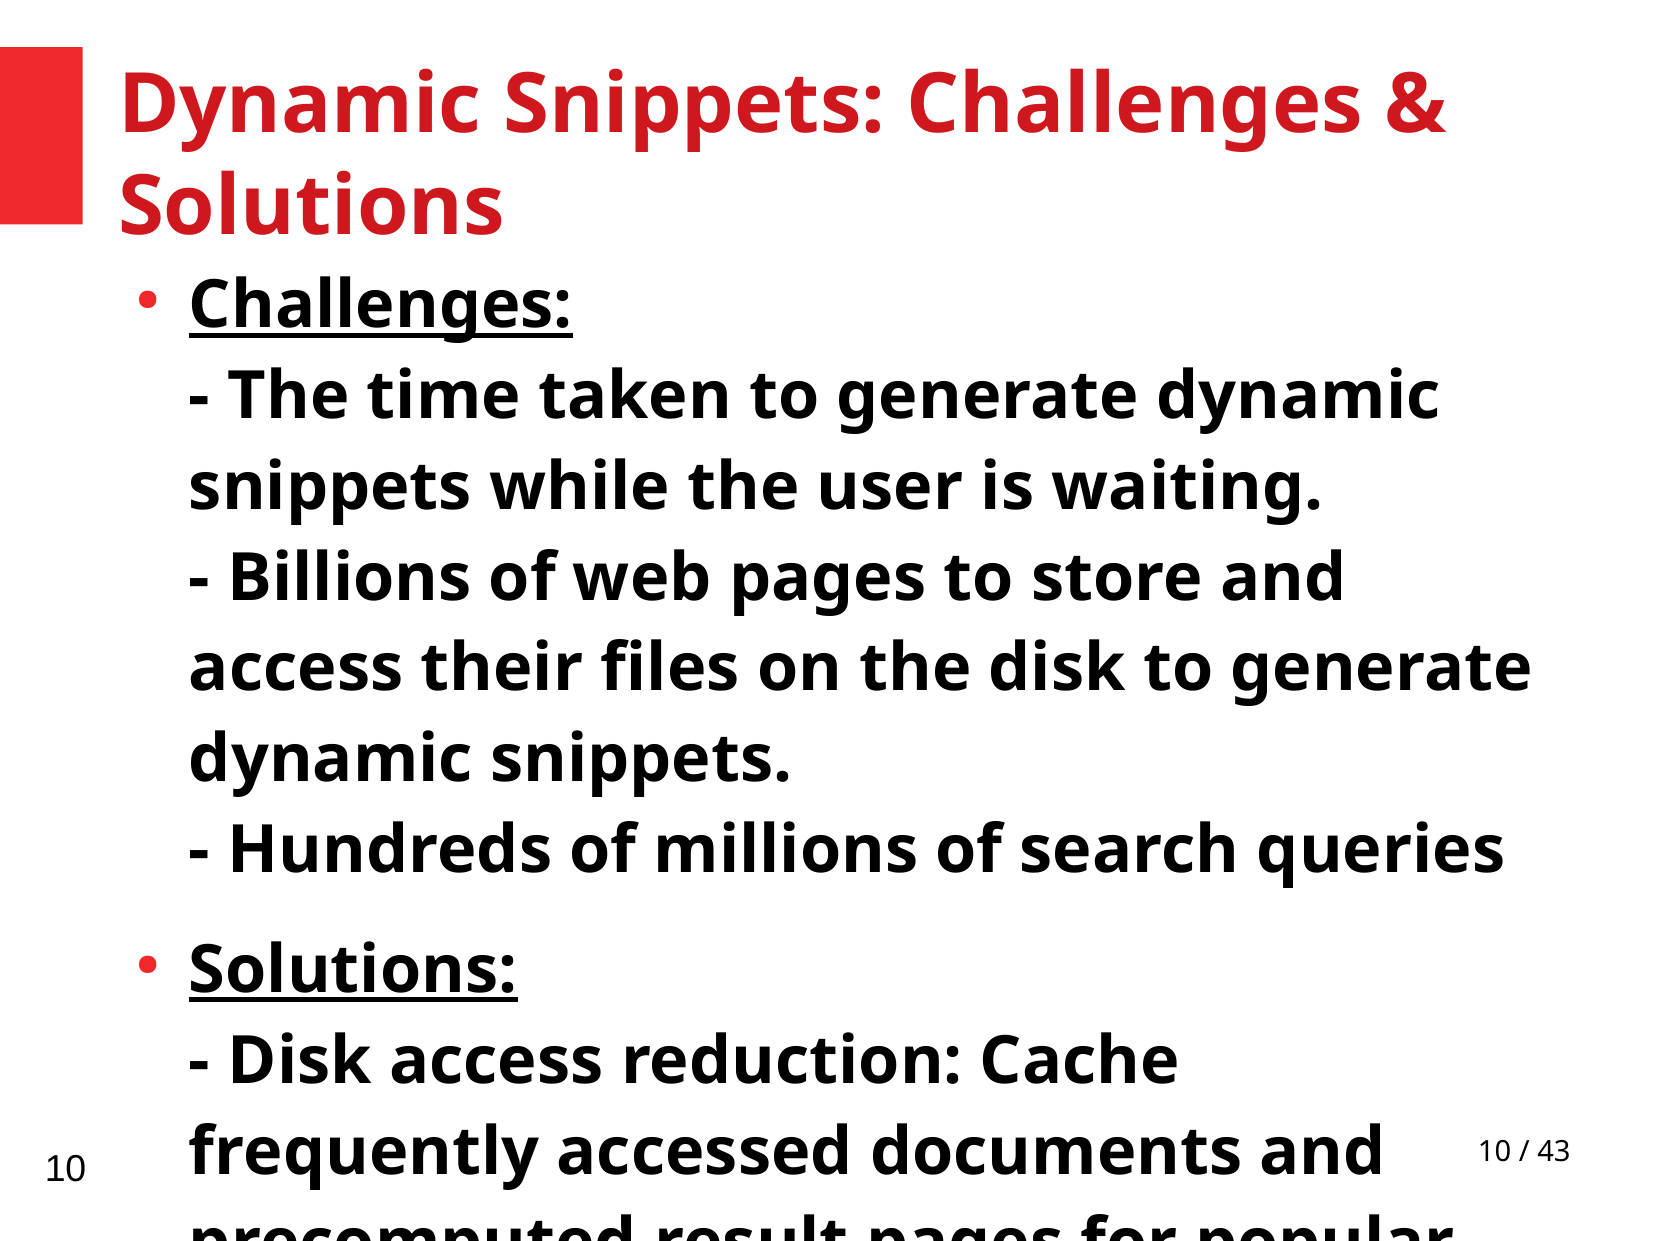

# Dynamic Snippets: Challenges & Solutions
Challenges:
- The time taken to generate dynamic snippets while the user is waiting.
- Billions of web pages to store and access their files on the disk to generate dynamic snippets.
- Hundreds of millions of search queries
Solutions:
- Disk access reduction: Cache frequently accessed documents and precomputed result pages for popular queries.
- Compression: Smaller document size allows more documents to be cached.
- Compaction: Only cache the important part of the document.
10
10